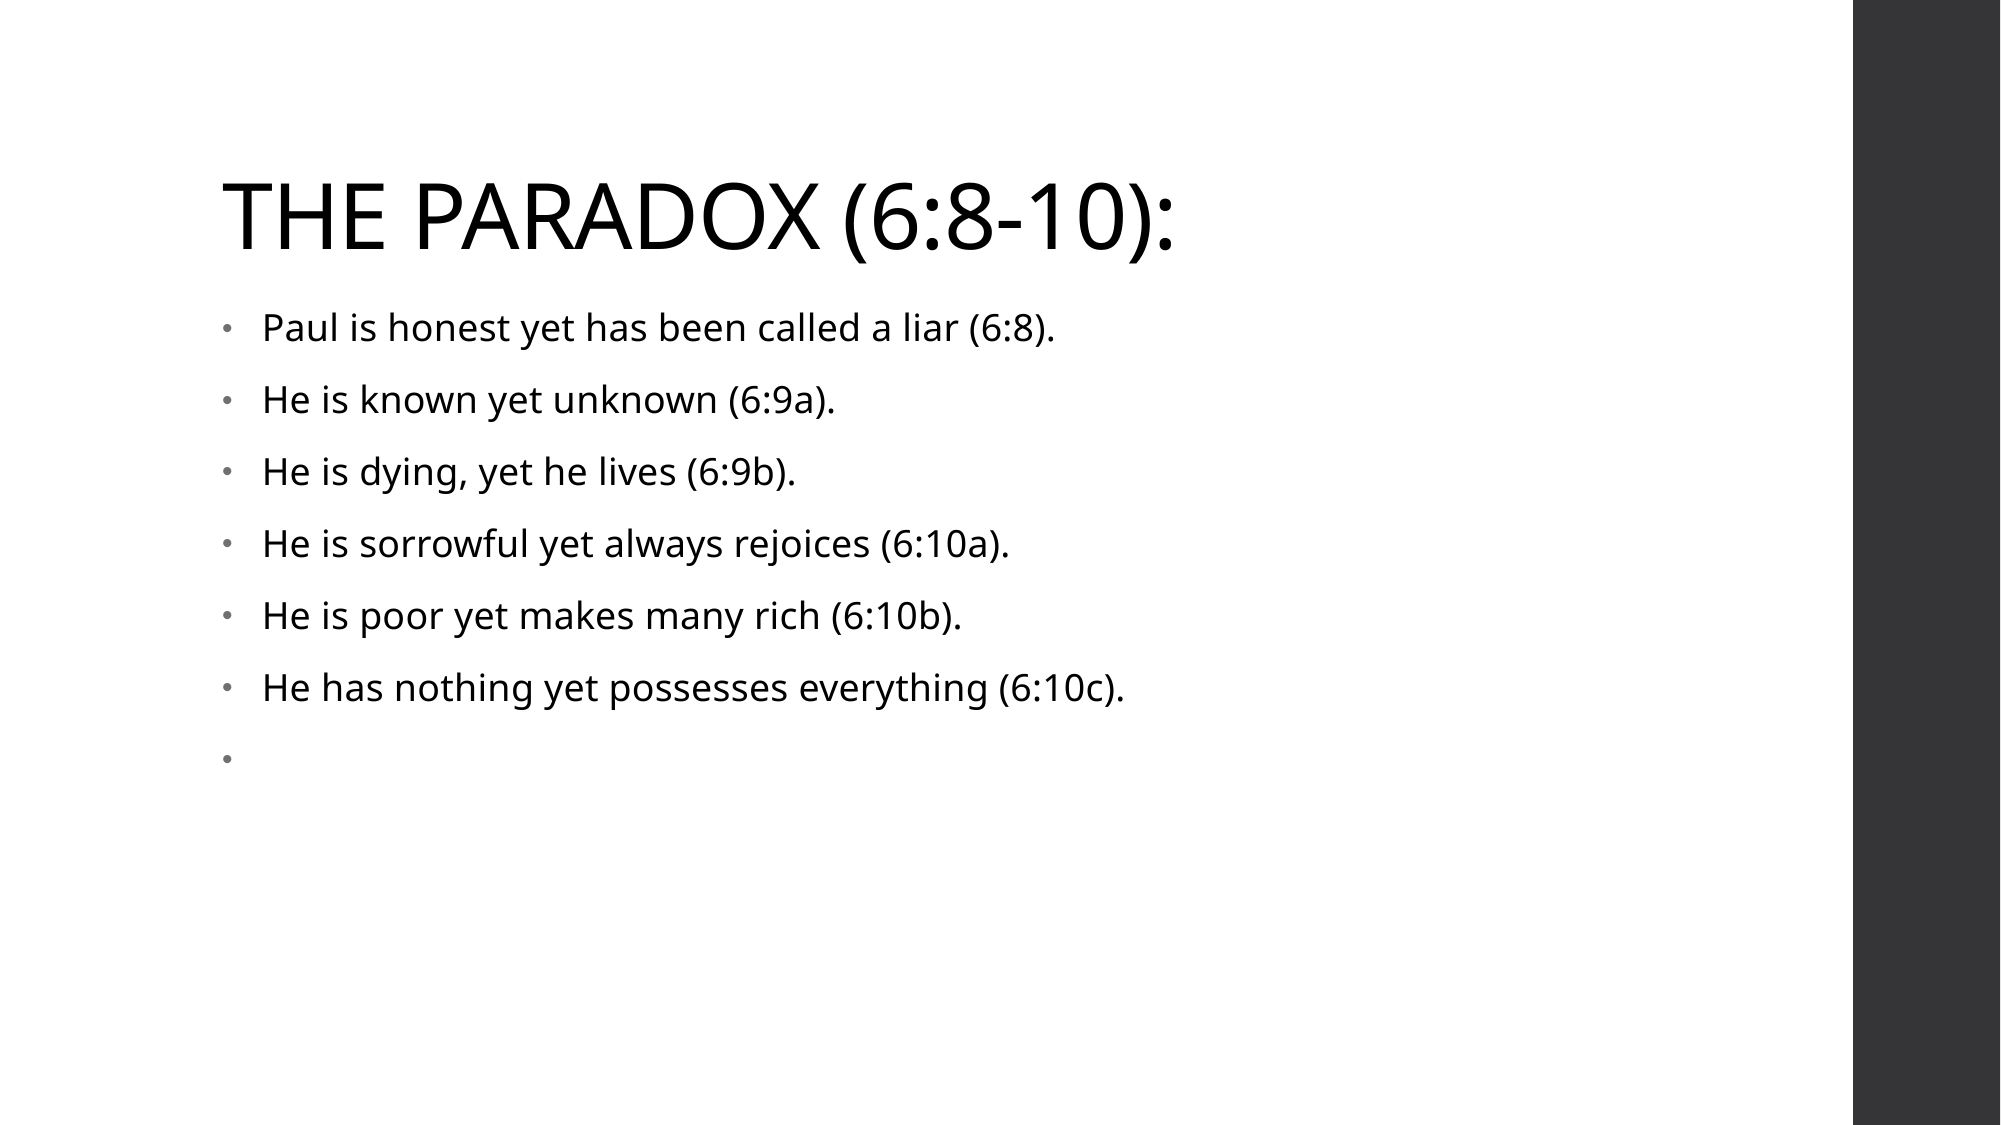

# THE PARADOX (6:8-10):
 Paul is honest yet has been called a liar (6:8).
 He is known yet unknown (6:9a).
 He is dying, yet he lives (6:9b).
 He is sorrowful yet always rejoices (6:10a).
 He is poor yet makes many rich (6:10b).
 He has nothing yet possesses everything (6:10c).